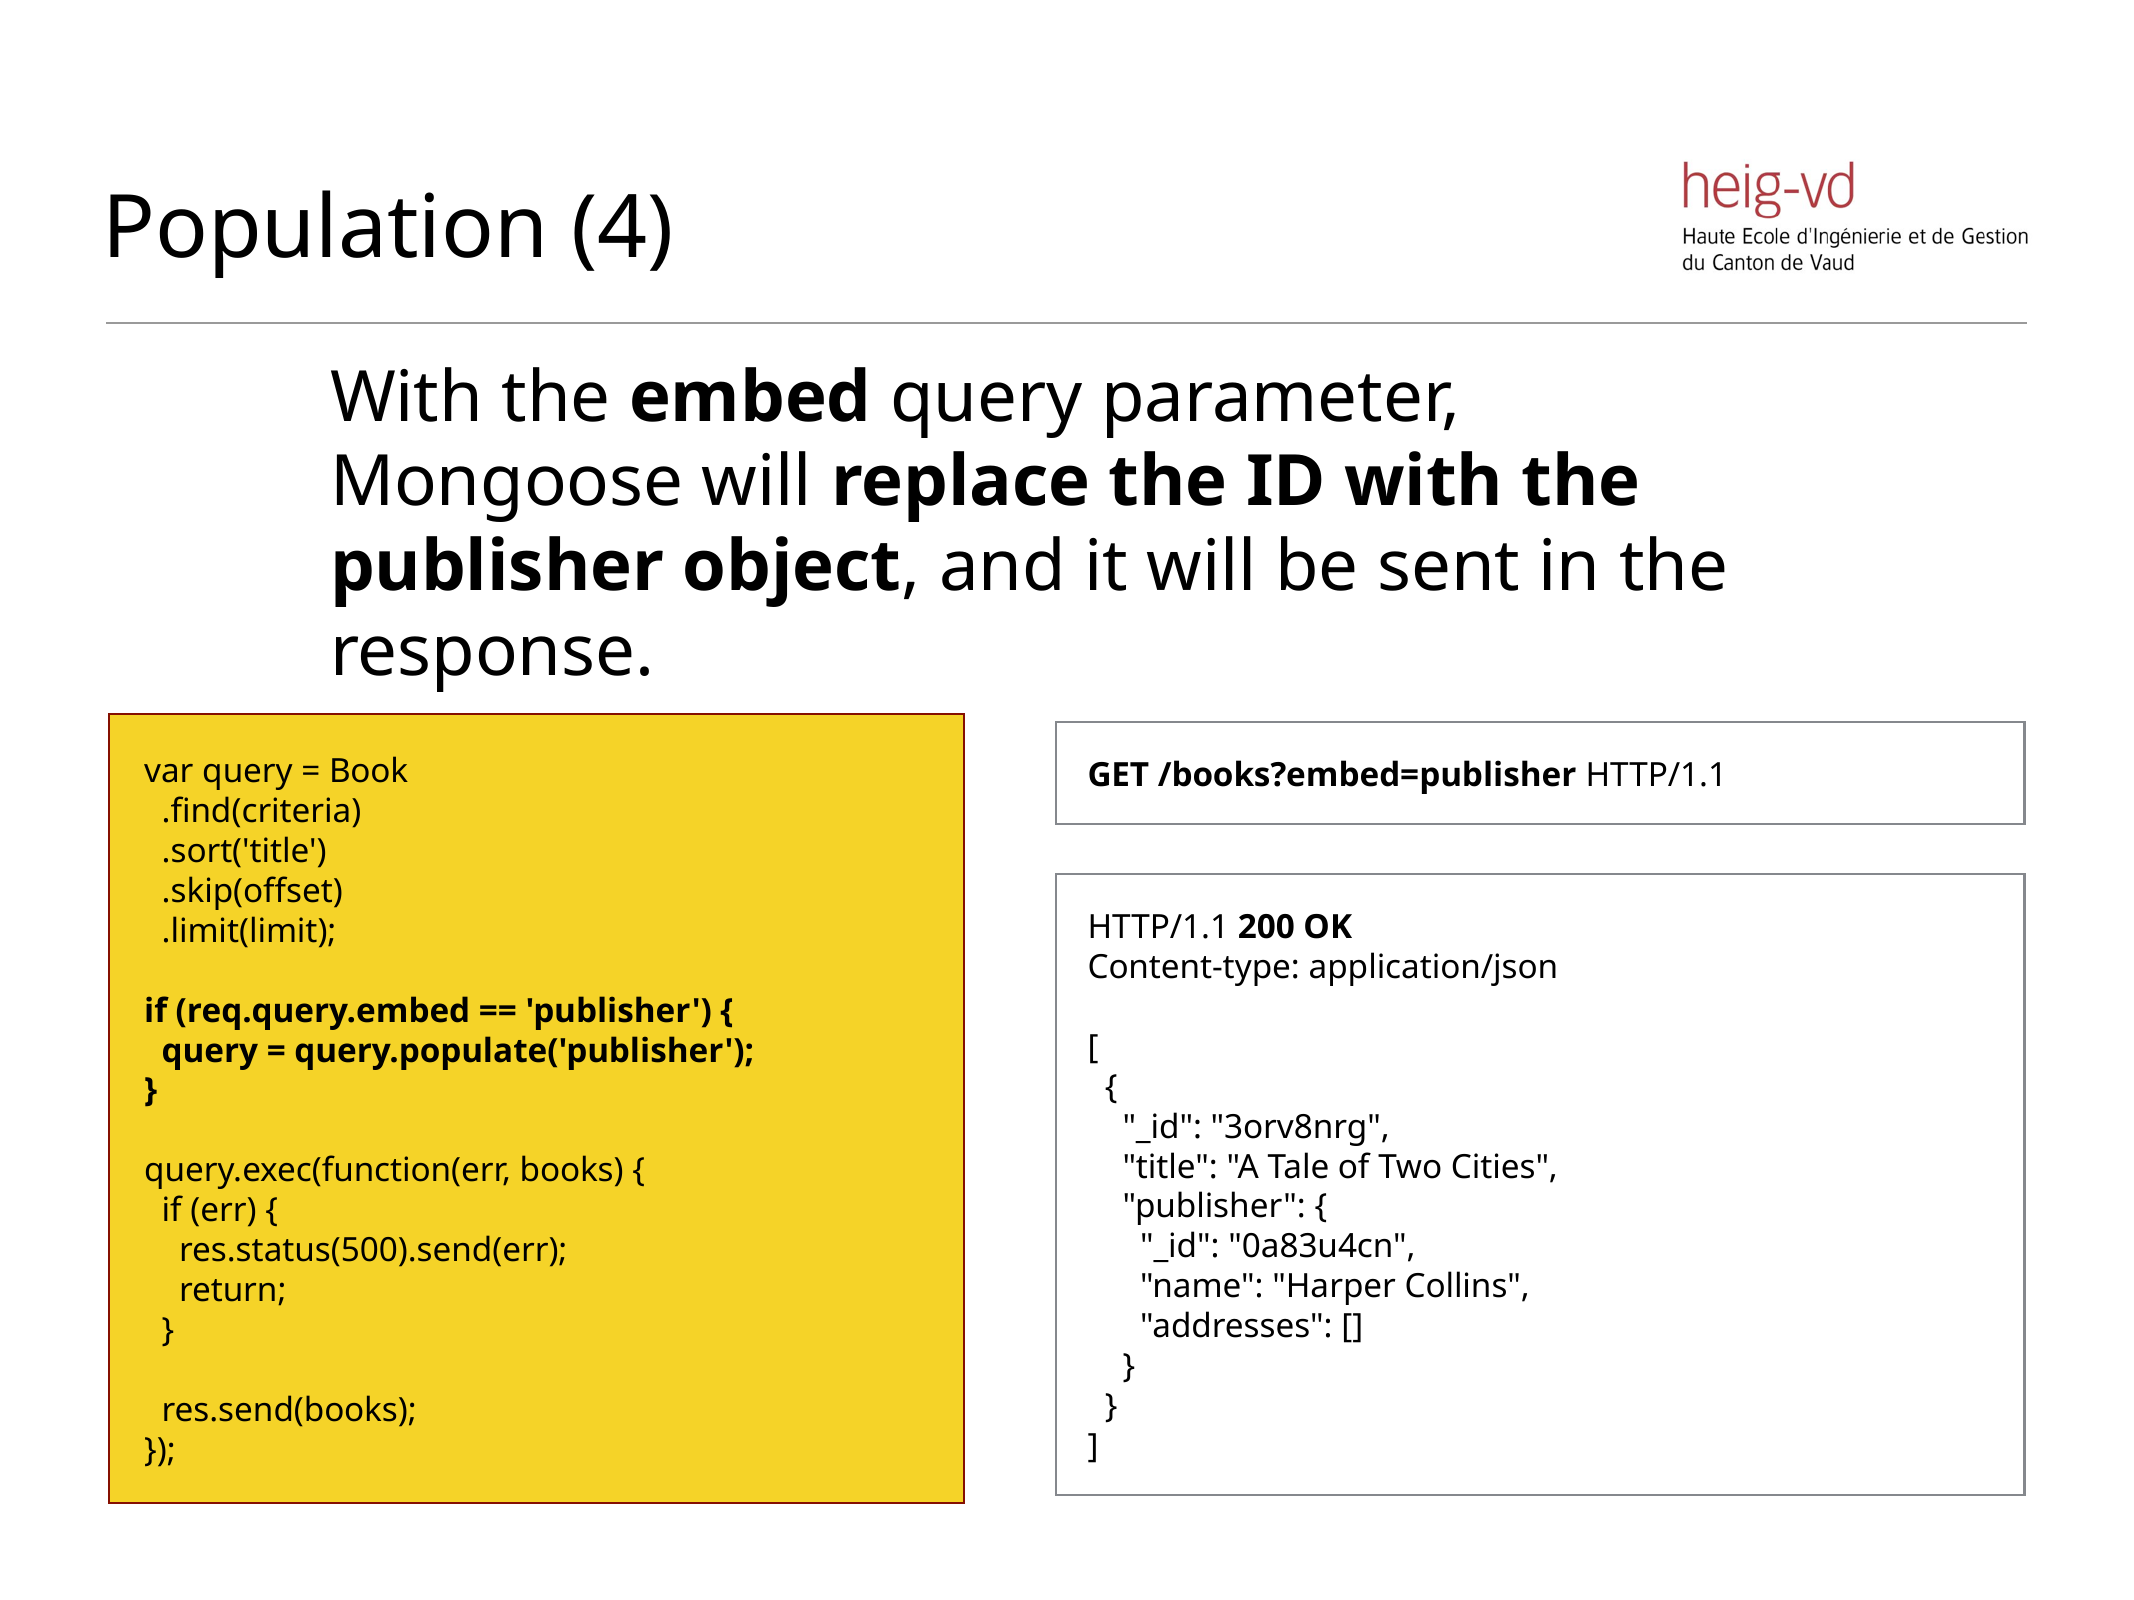

# Population (4)
With the embed query parameter, Mongoose will replace the ID with the publisher object, and it will be sent in the response.
var query = Book
 .find(criteria)
 .sort('title')
 .skip(offset)
 .limit(limit);
if (req.query.embed == 'publisher') {
 query = query.populate('publisher');
}
query.exec(function(err, books) {
 if (err) {
 res.status(500).send(err);
 return;
 }
 res.send(books);
});
GET /books?embed=publisher HTTP/1.1
HTTP/1.1 200 OK
Content-type: application/json
[
 {
 "_id": "3orv8nrg",
 "title": "A Tale of Two Cities",
 "publisher": {
 "_id": "0a83u4cn",
 "name": "Harper Collins",
 "addresses": []
 }
 }
]